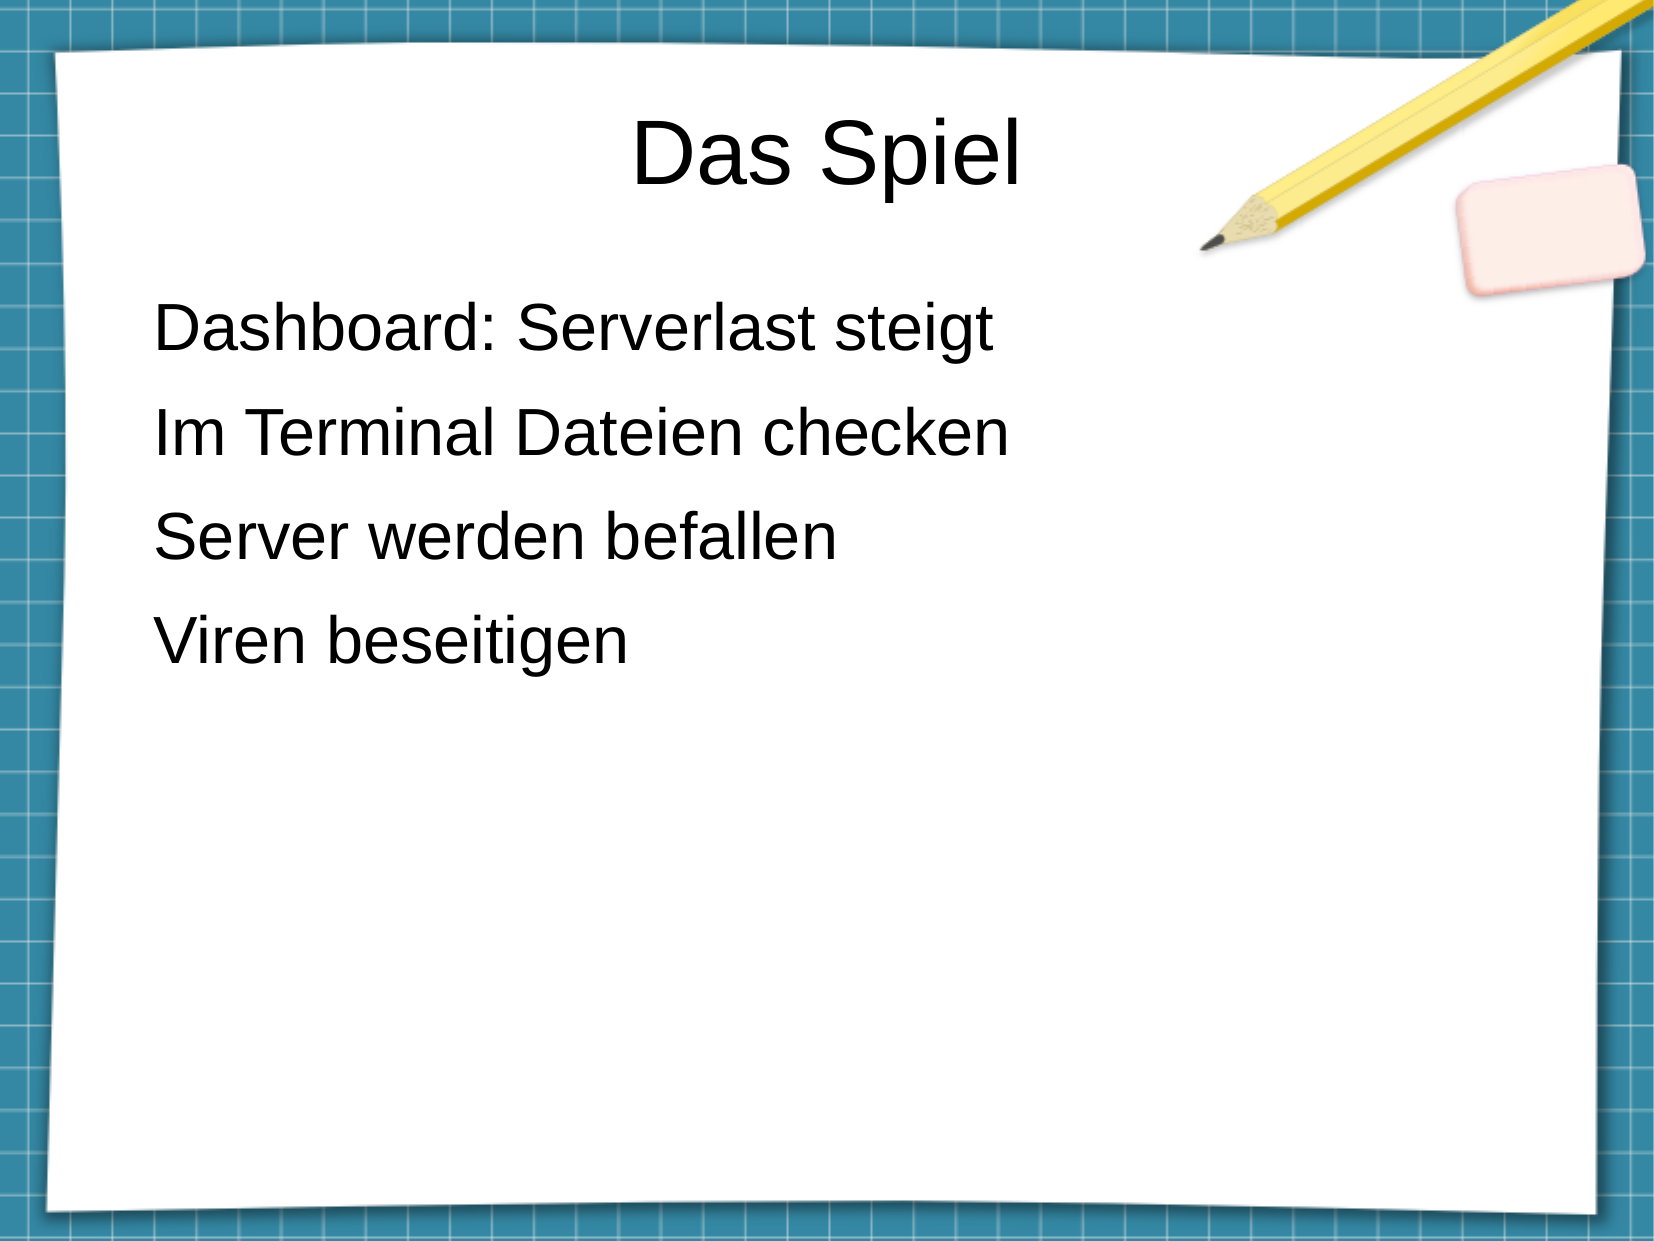

# Das Spiel
Dashboard: Serverlast steigt
Im Terminal Dateien checken
Server werden befallen
Viren beseitigen